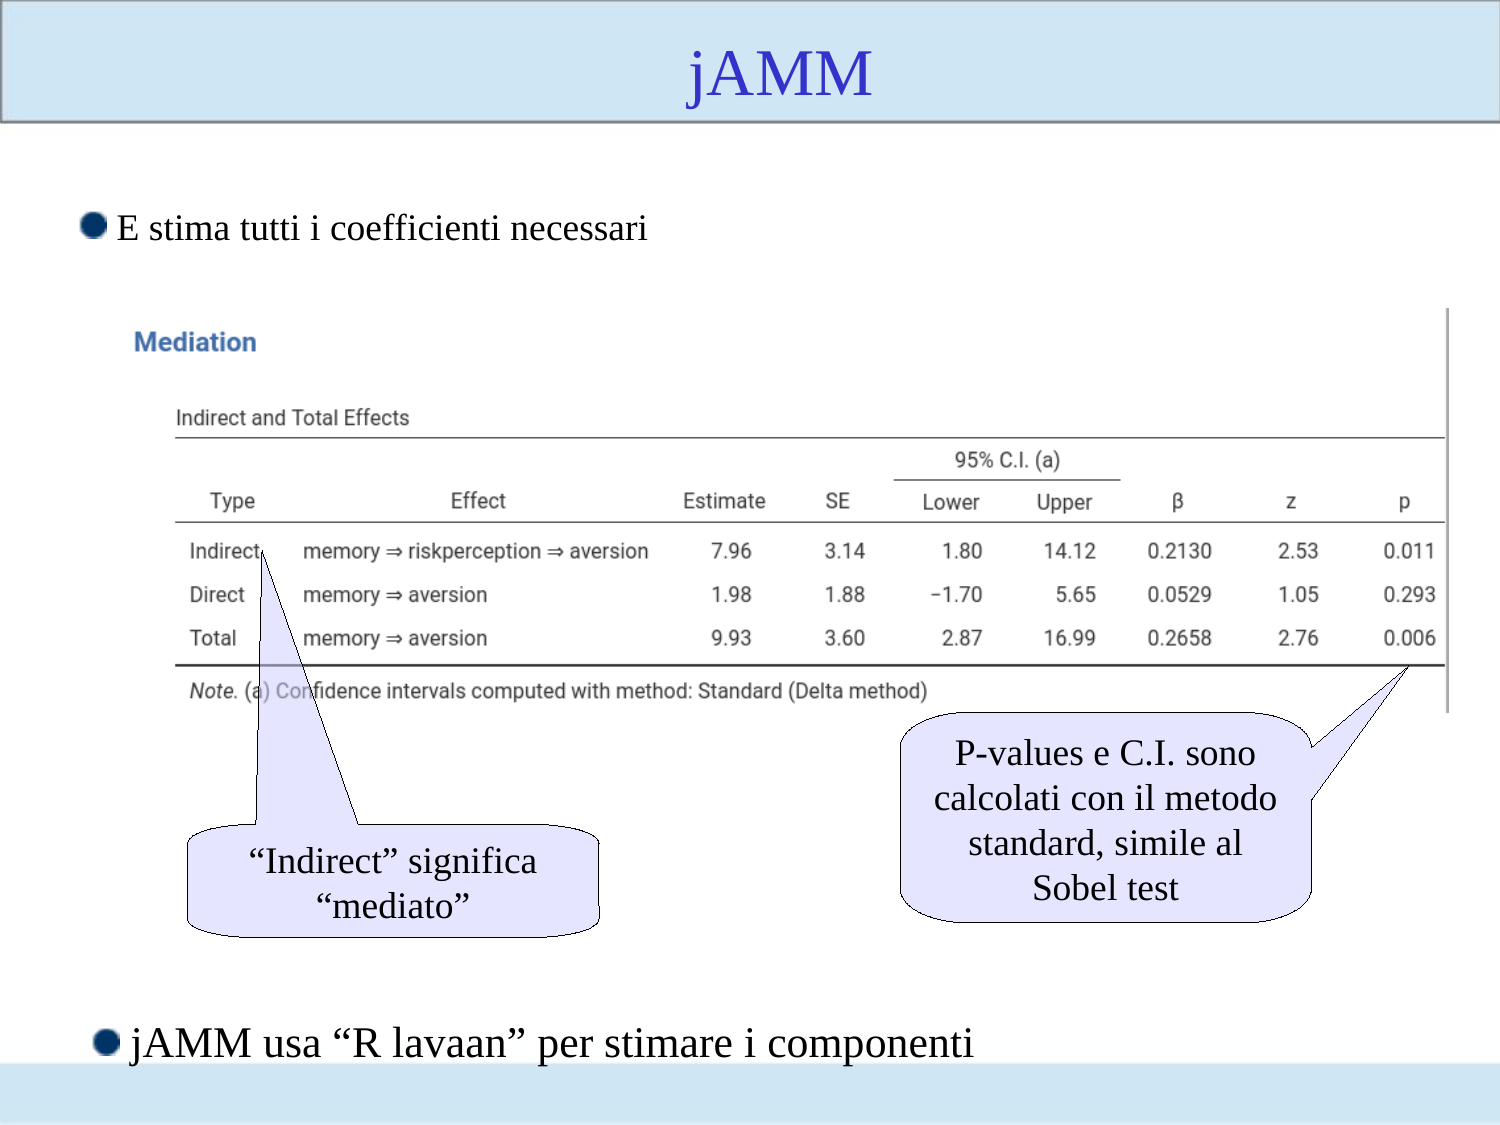

# jAMM
 E stima tutti i coefficienti necessari
P-values e C.I. sono calcolati con il metodo standard, simile al Sobel test
“Indirect” significa “mediato”
 jAMM usa “R lavaan” per stimare i componenti